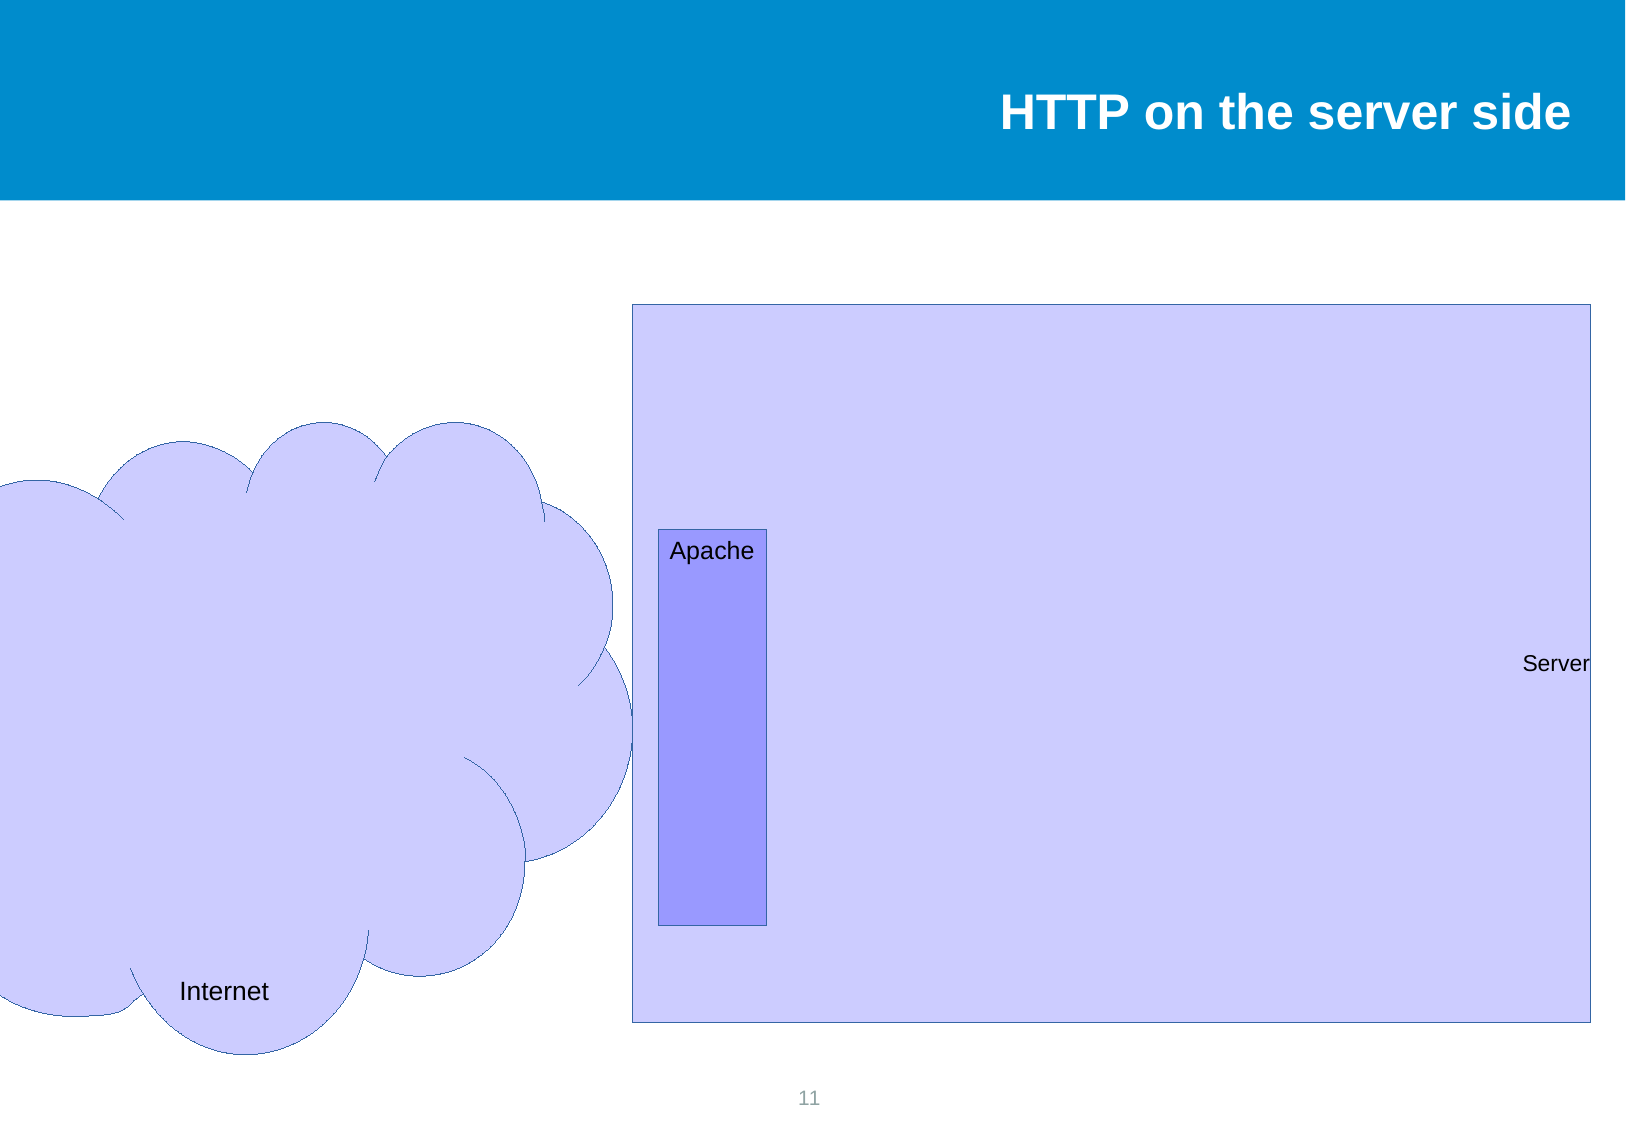

# HTTP on the server side
Server
Internet
Apache